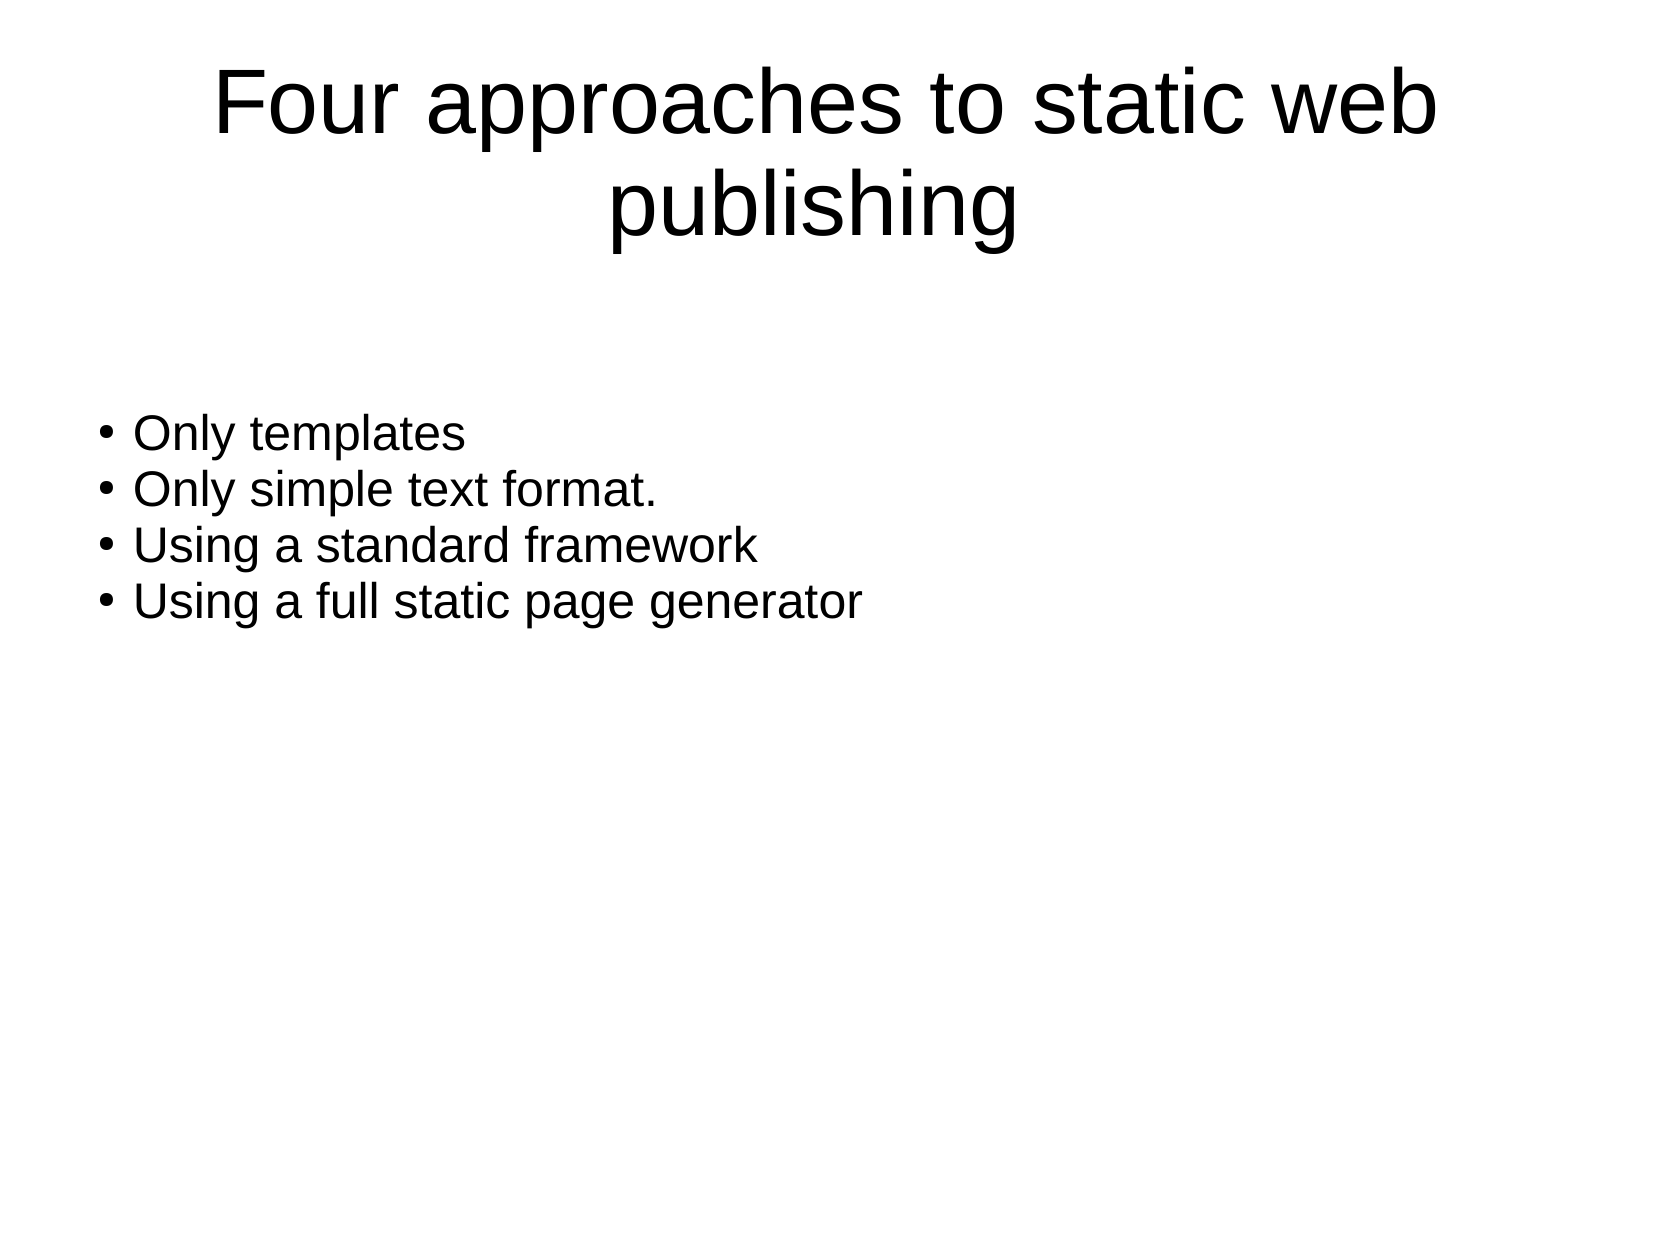

# Four approaches to static web publishing
Only templates
Only simple text format.
Using a standard framework
Using a full static page generator